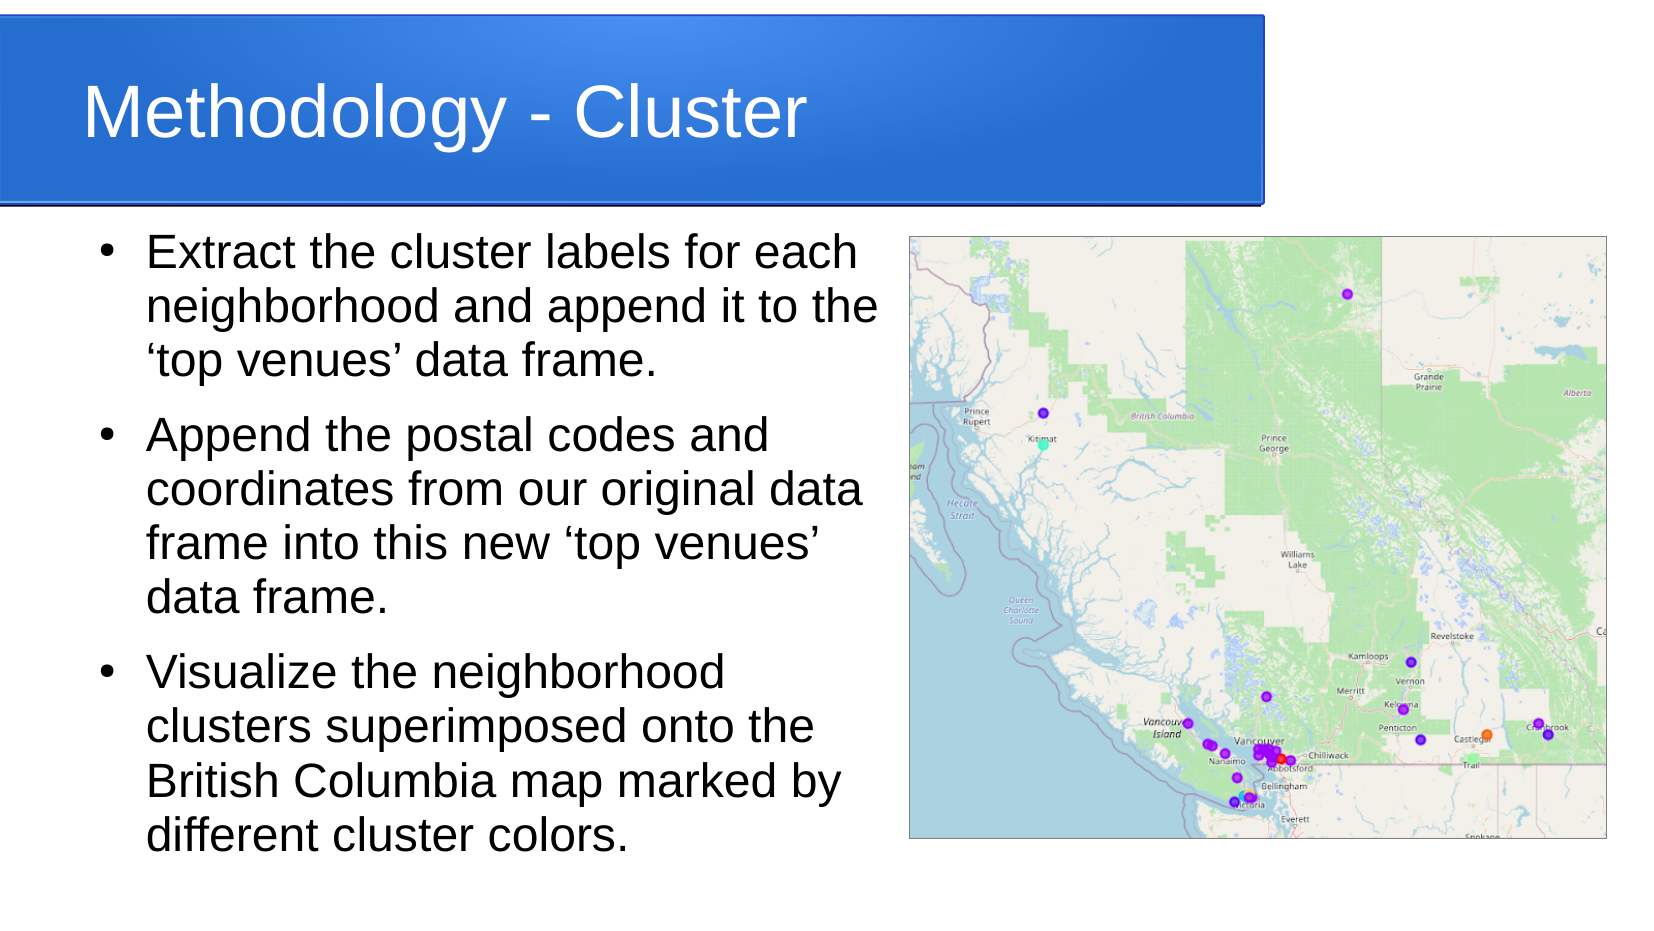

# Methodology - Cluster
Extract the cluster labels for each neighborhood and append it to the ‘top venues’ data frame.
Append the postal codes and coordinates from our original data frame into this new ‘top venues’ data frame.
Visualize the neighborhood clusters superimposed onto the British Columbia map marked by different cluster colors.